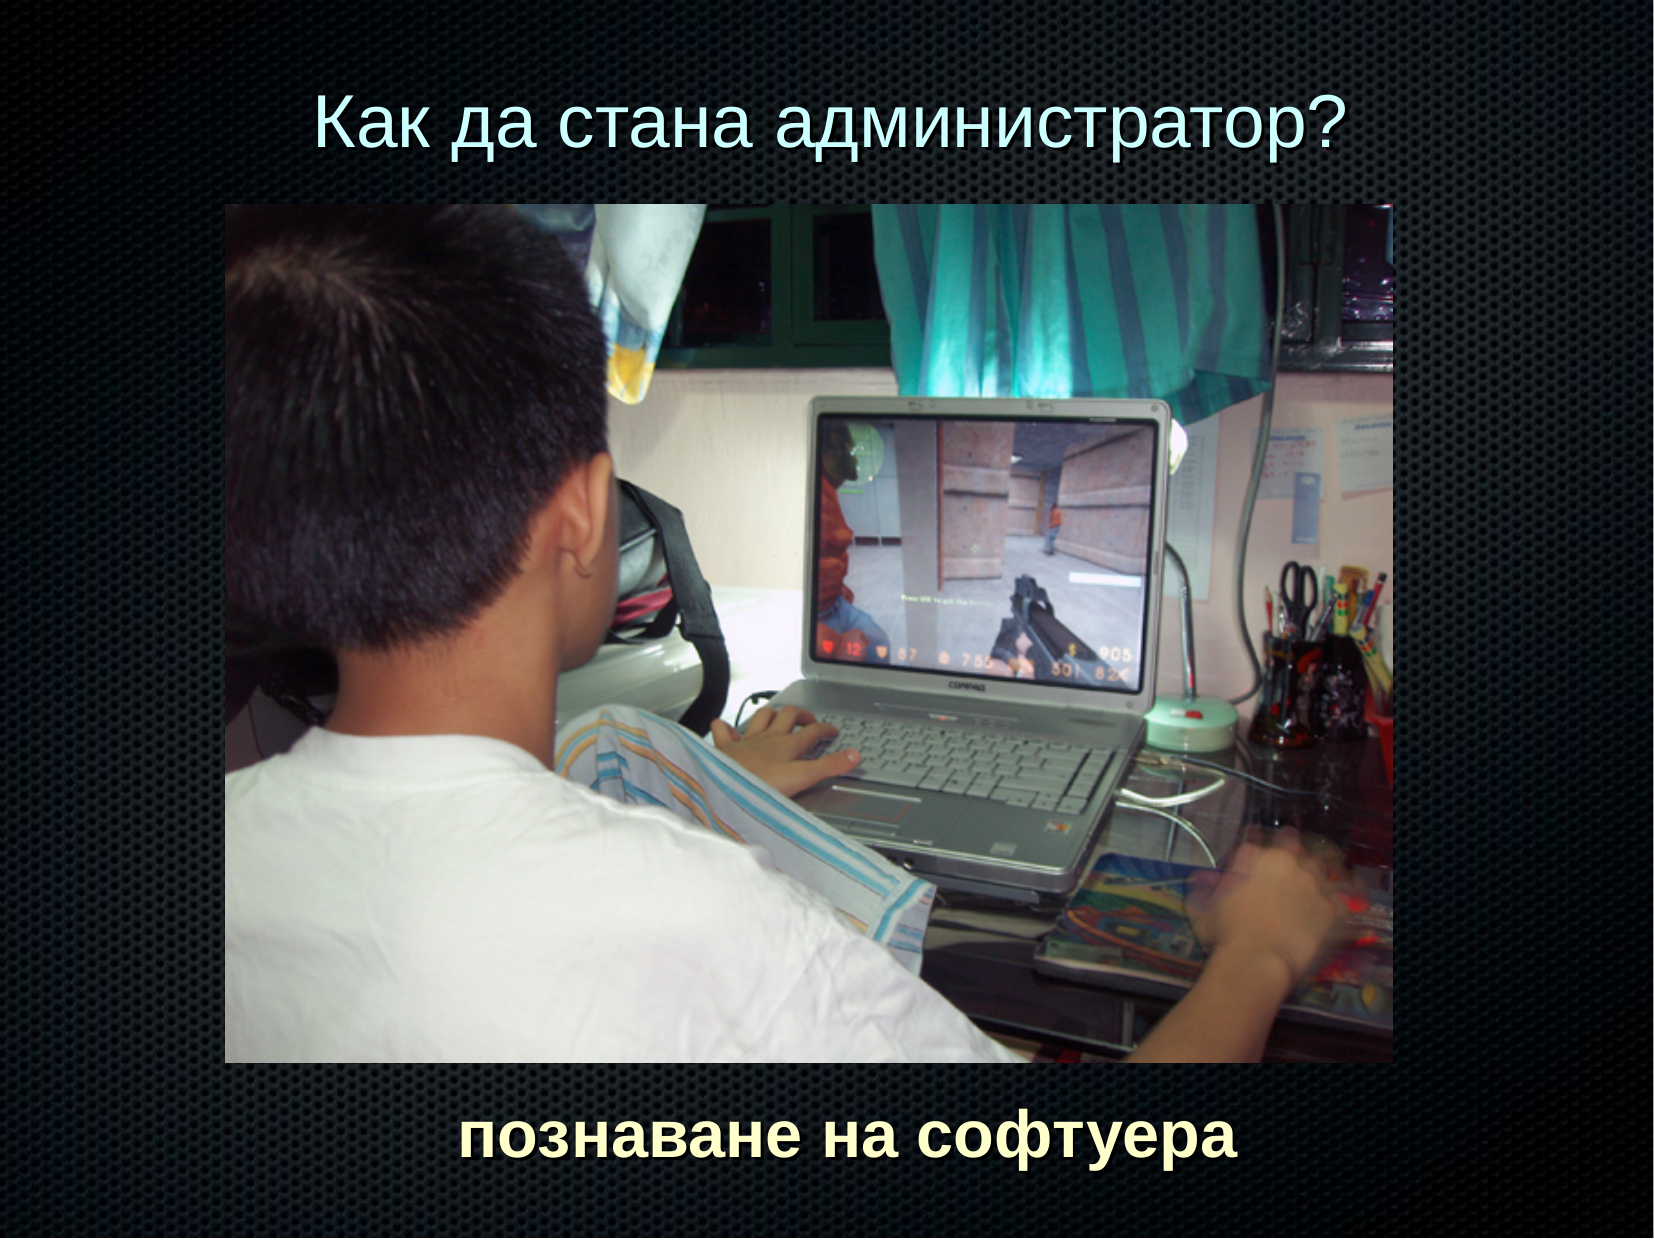

# Как да стана администратор?
 					познаване на софтуера